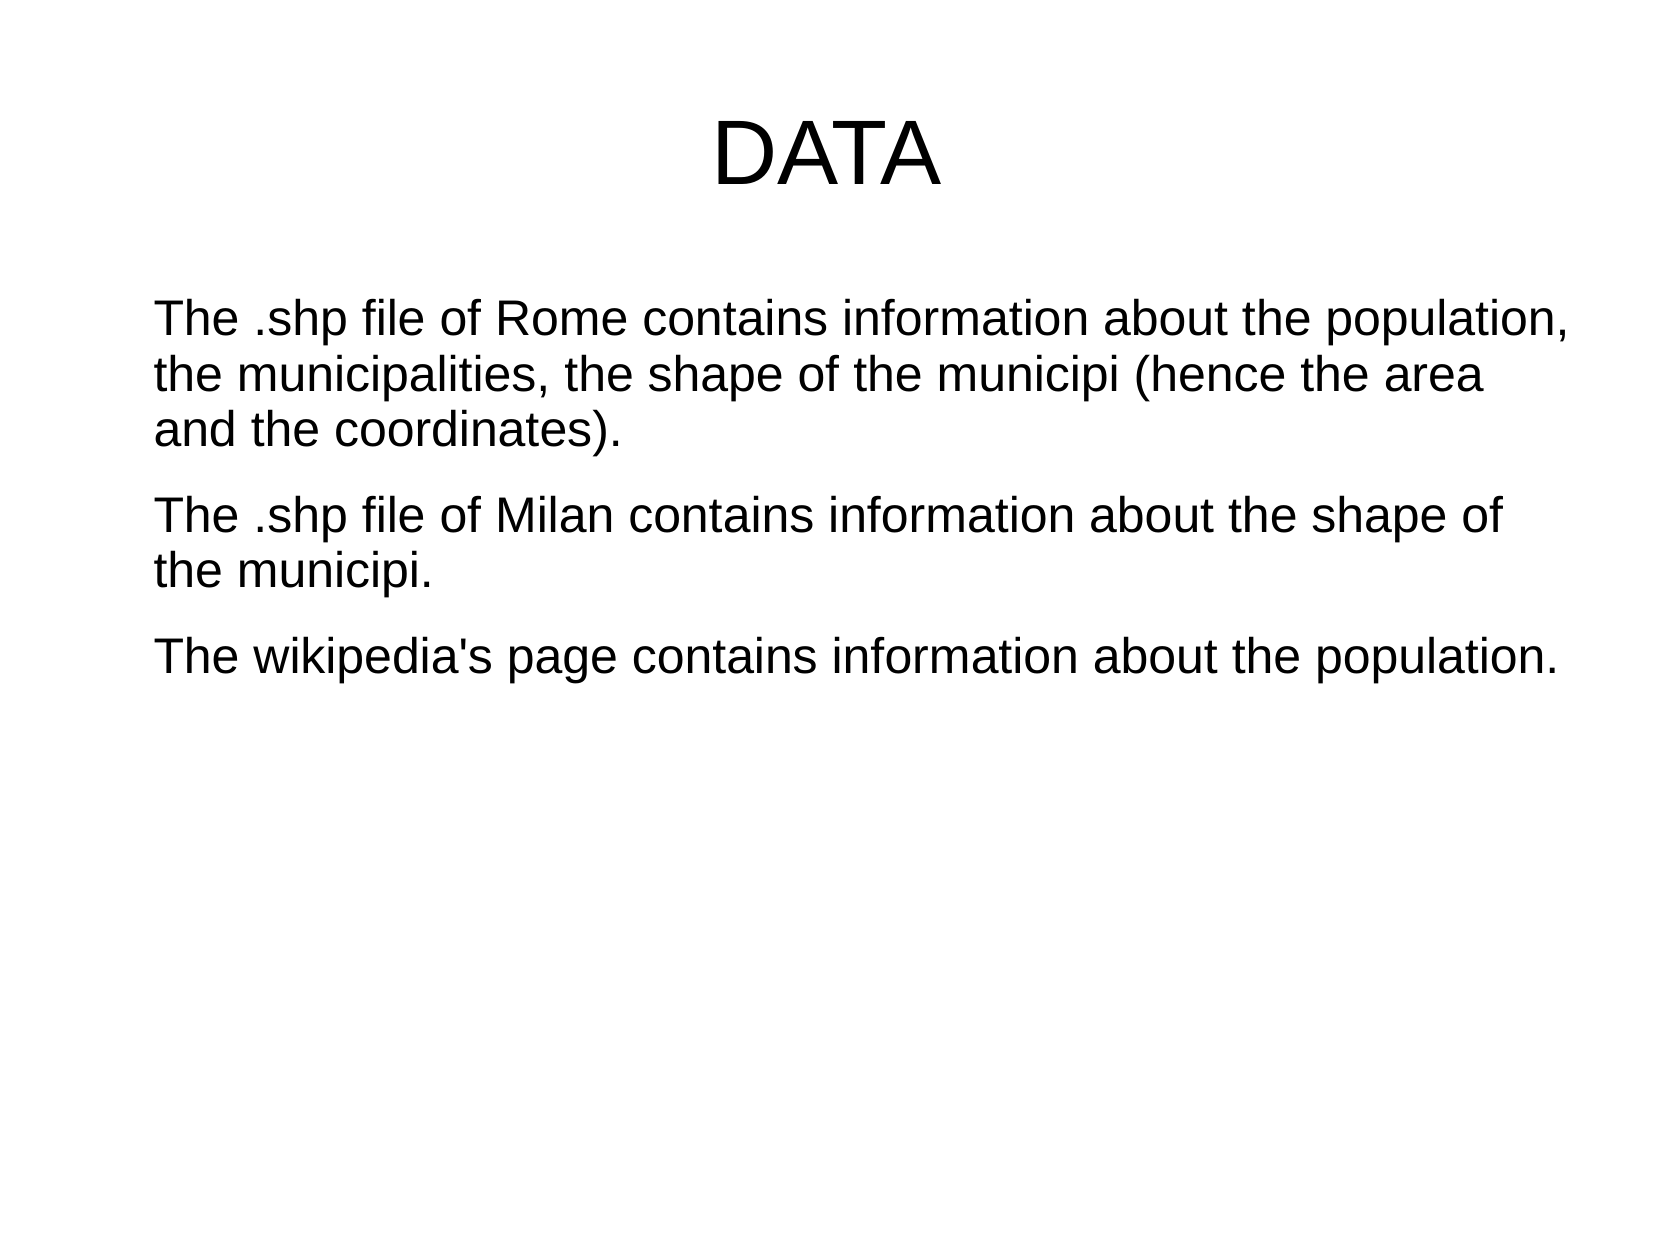

# DATA
The .shp file of Rome contains information about the population, the municipalities, the shape of the municipi (hence the area and the coordinates).
The .shp file of Milan contains information about the shape of the municipi.
The wikipedia's page contains information about the population.